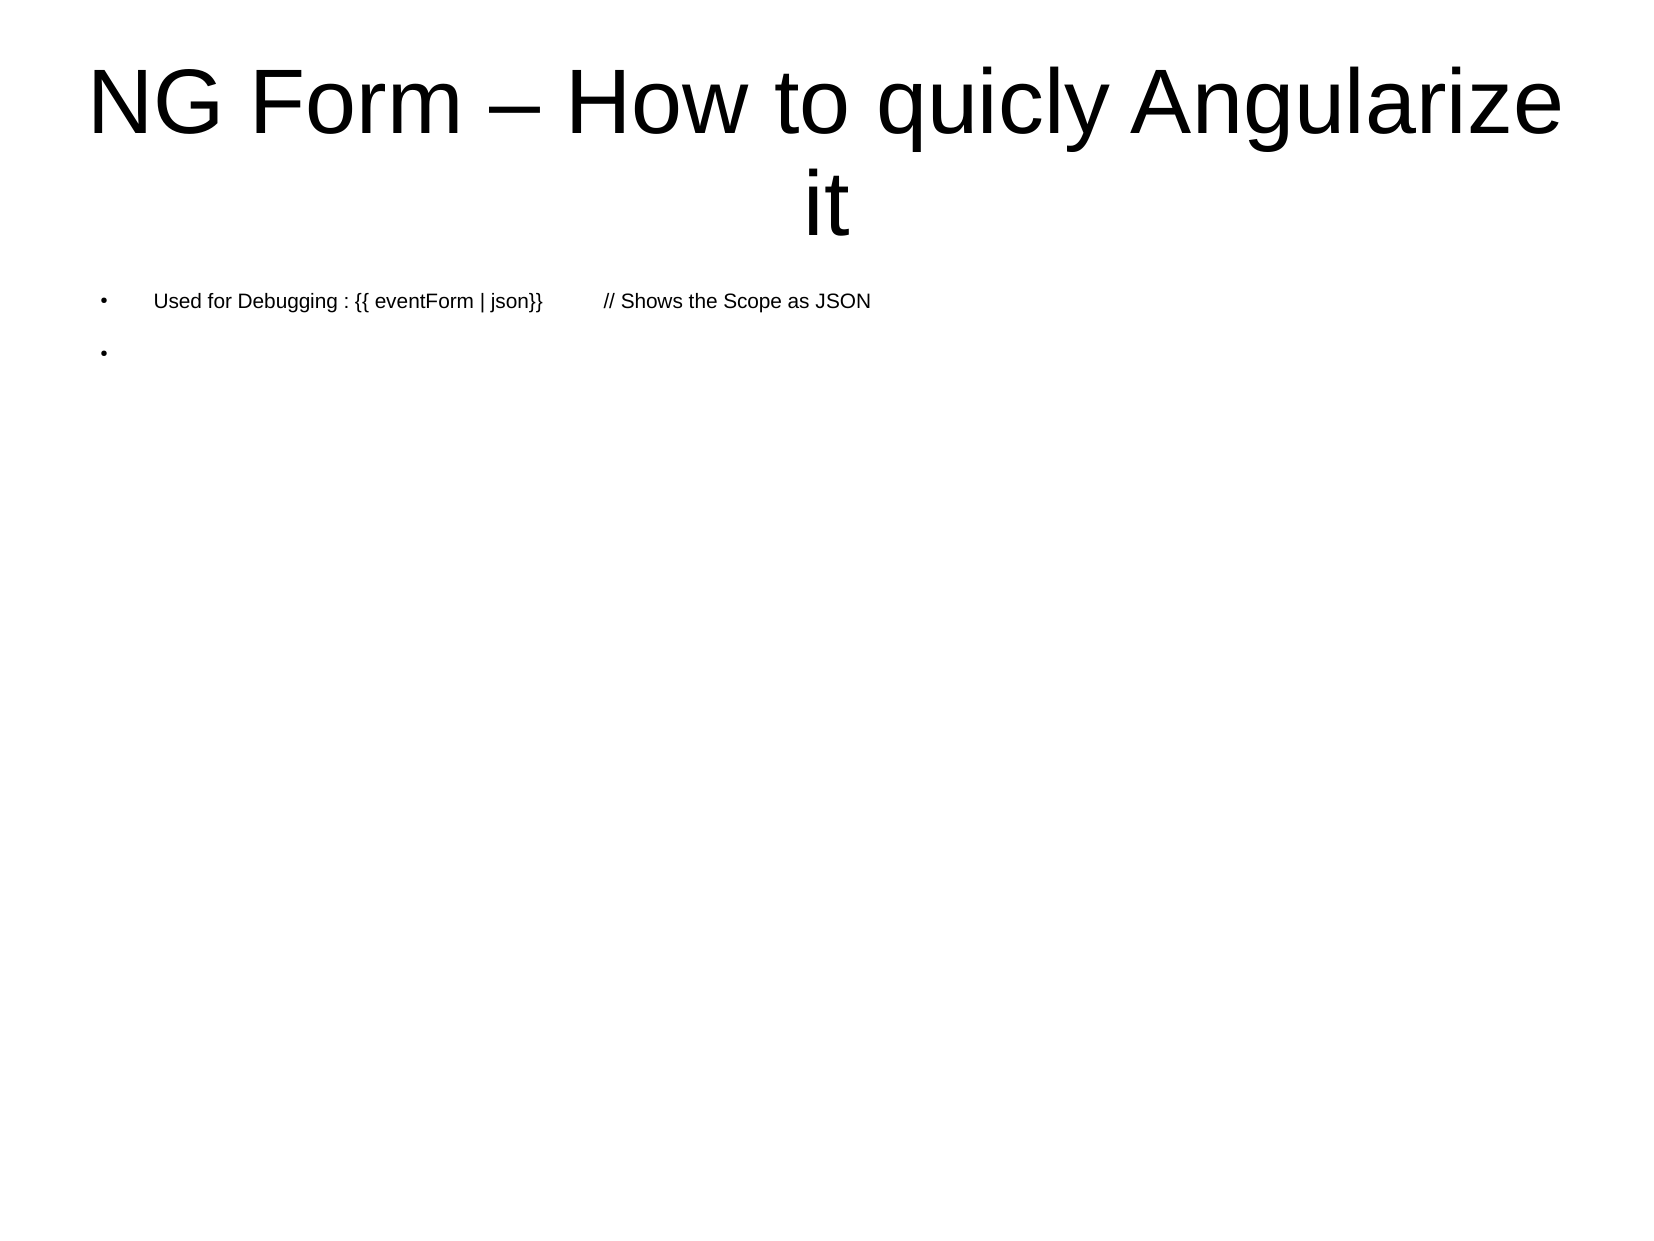

# NG Form – How to quicly Angularize it
Used for Debugging : {{ eventForm | json}} 	// Shows the Scope as JSON